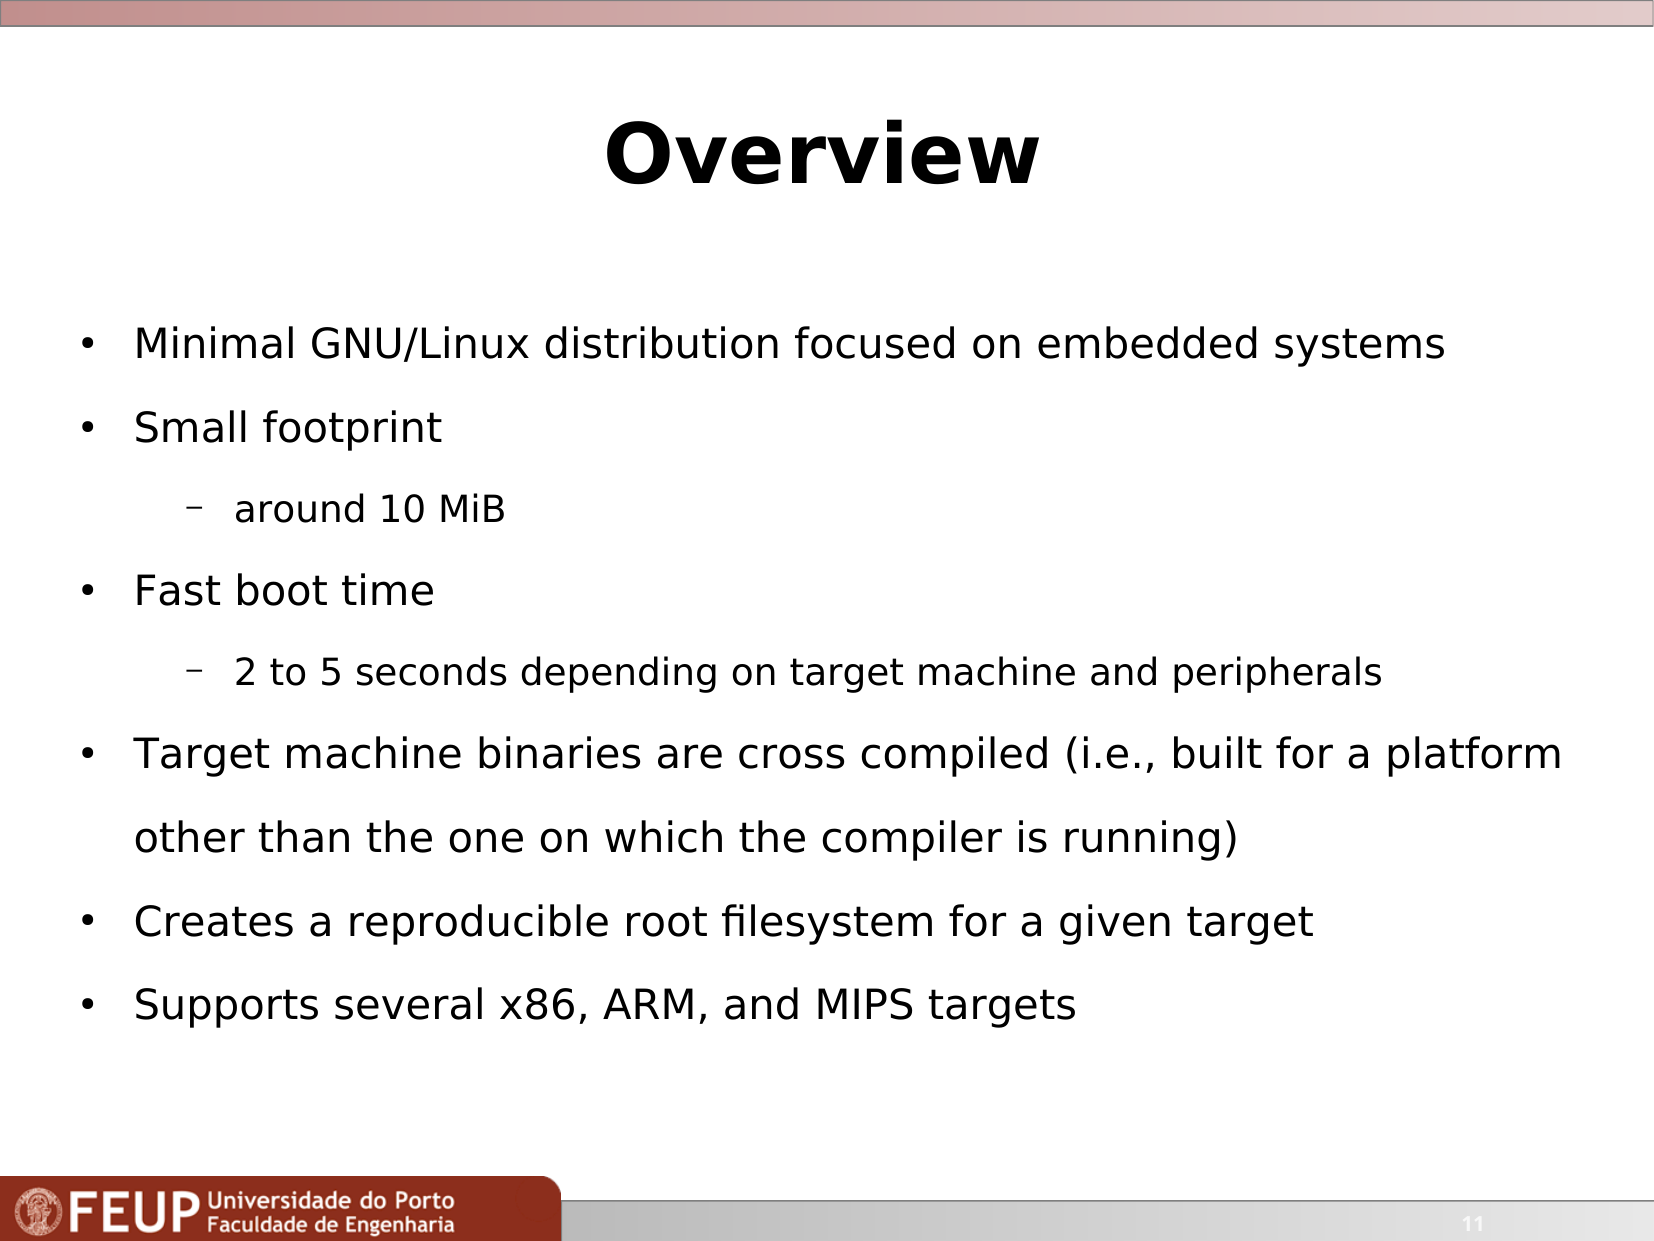

# Overview
Minimal GNU/Linux distribution focused on embedded systems
Small footprint
around 10 MiB
Fast boot time
2 to 5 seconds depending on target machine and peripherals
Target machine binaries are cross compiled (i.e., built for a platform other than the one on which the compiler is running)
Creates a reproducible root filesystem for a given target
Supports several x86, ARM, and MIPS targets